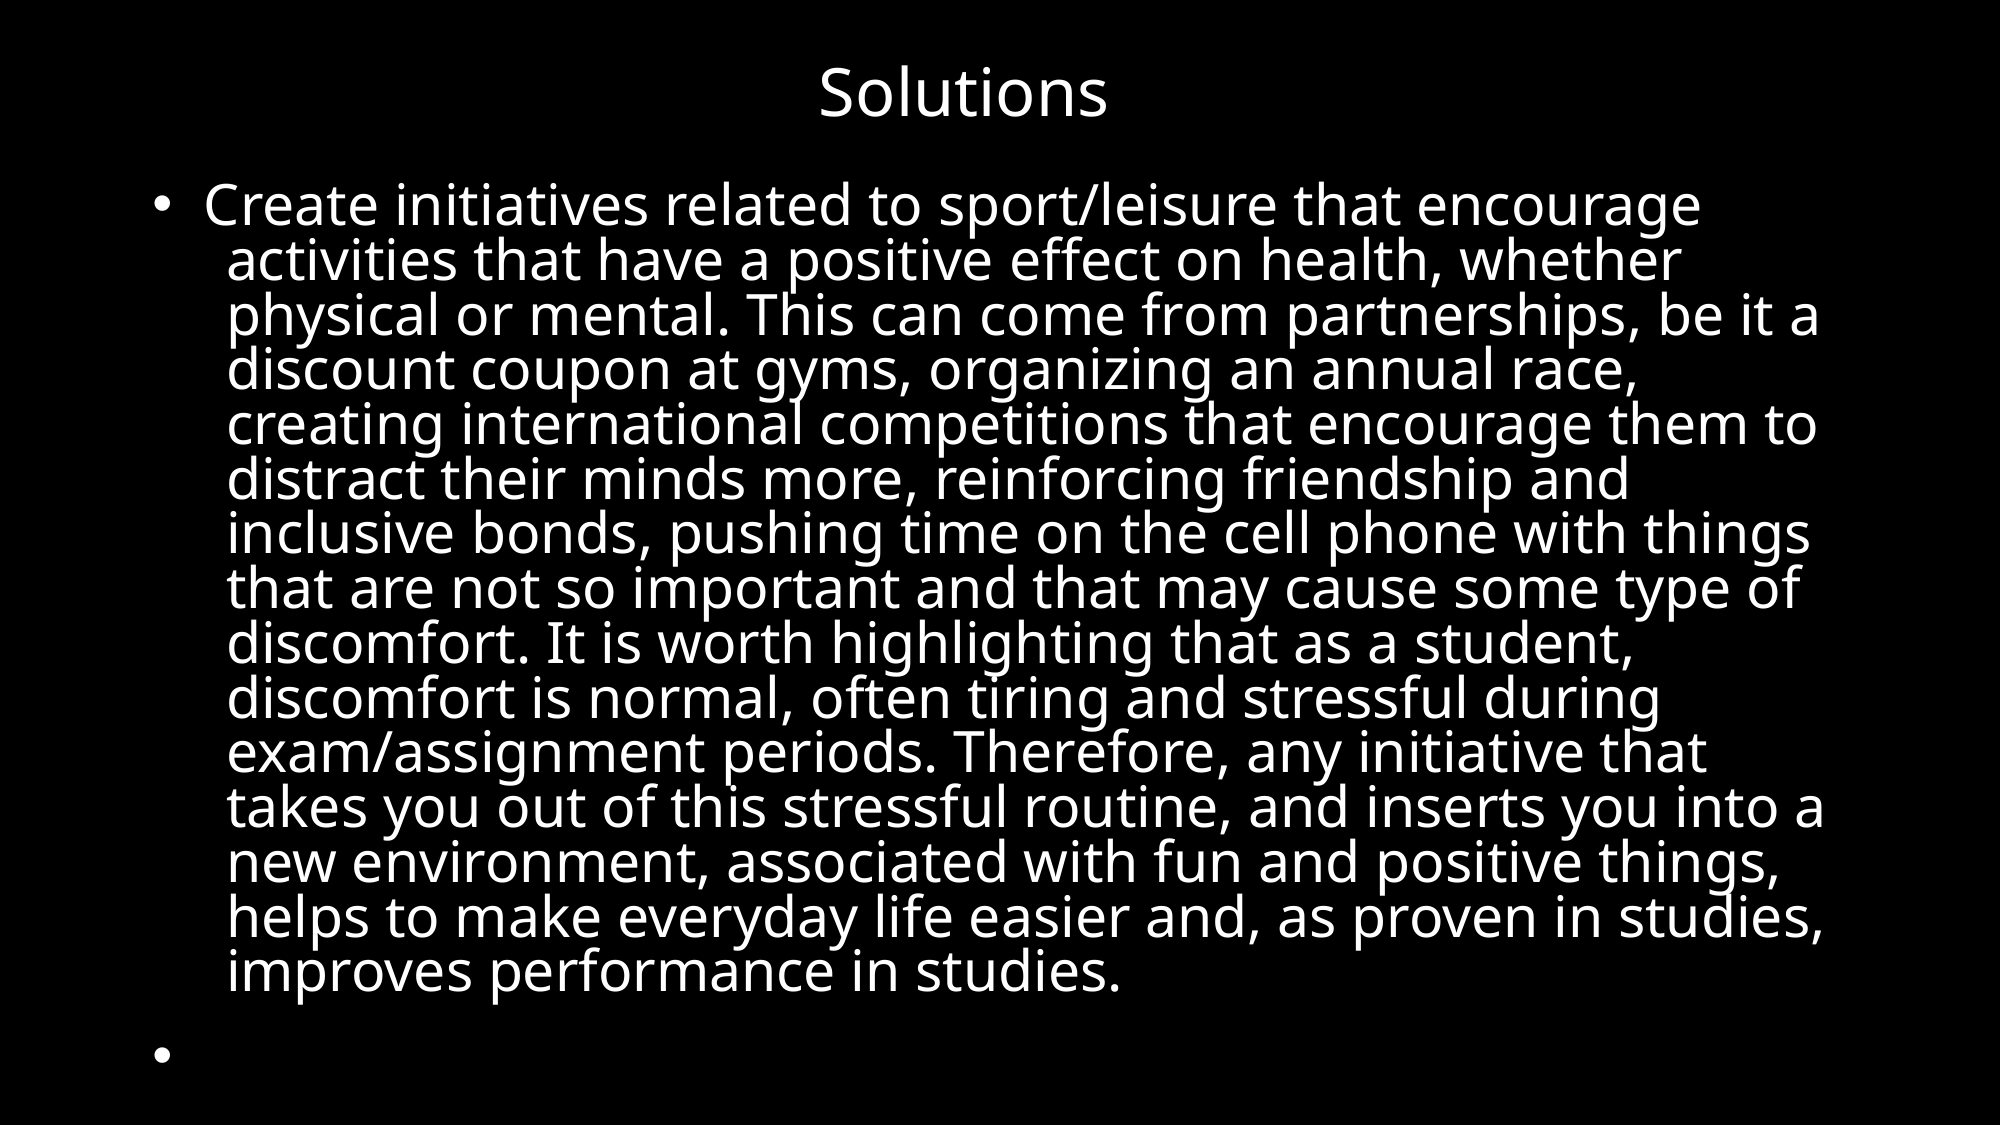

# Solutions
 Create initiatives related to sport/leisure that encourage activities that have a positive effect on health, whether physical or mental. This can come from partnerships, be it a discount coupon at gyms, organizing an annual race, creating international competitions that encourage them to distract their minds more, reinforcing friendship and inclusive bonds, pushing time on the cell phone with things that are not so important and that may cause some type of discomfort. It is worth highlighting that as a student, discomfort is normal, often tiring and stressful during exam/assignment periods. Therefore, any initiative that takes you out of this stressful routine, and inserts you into a new environment, associated with fun and positive things, helps to make everyday life easier and, as proven in studies, improves performance in studies.